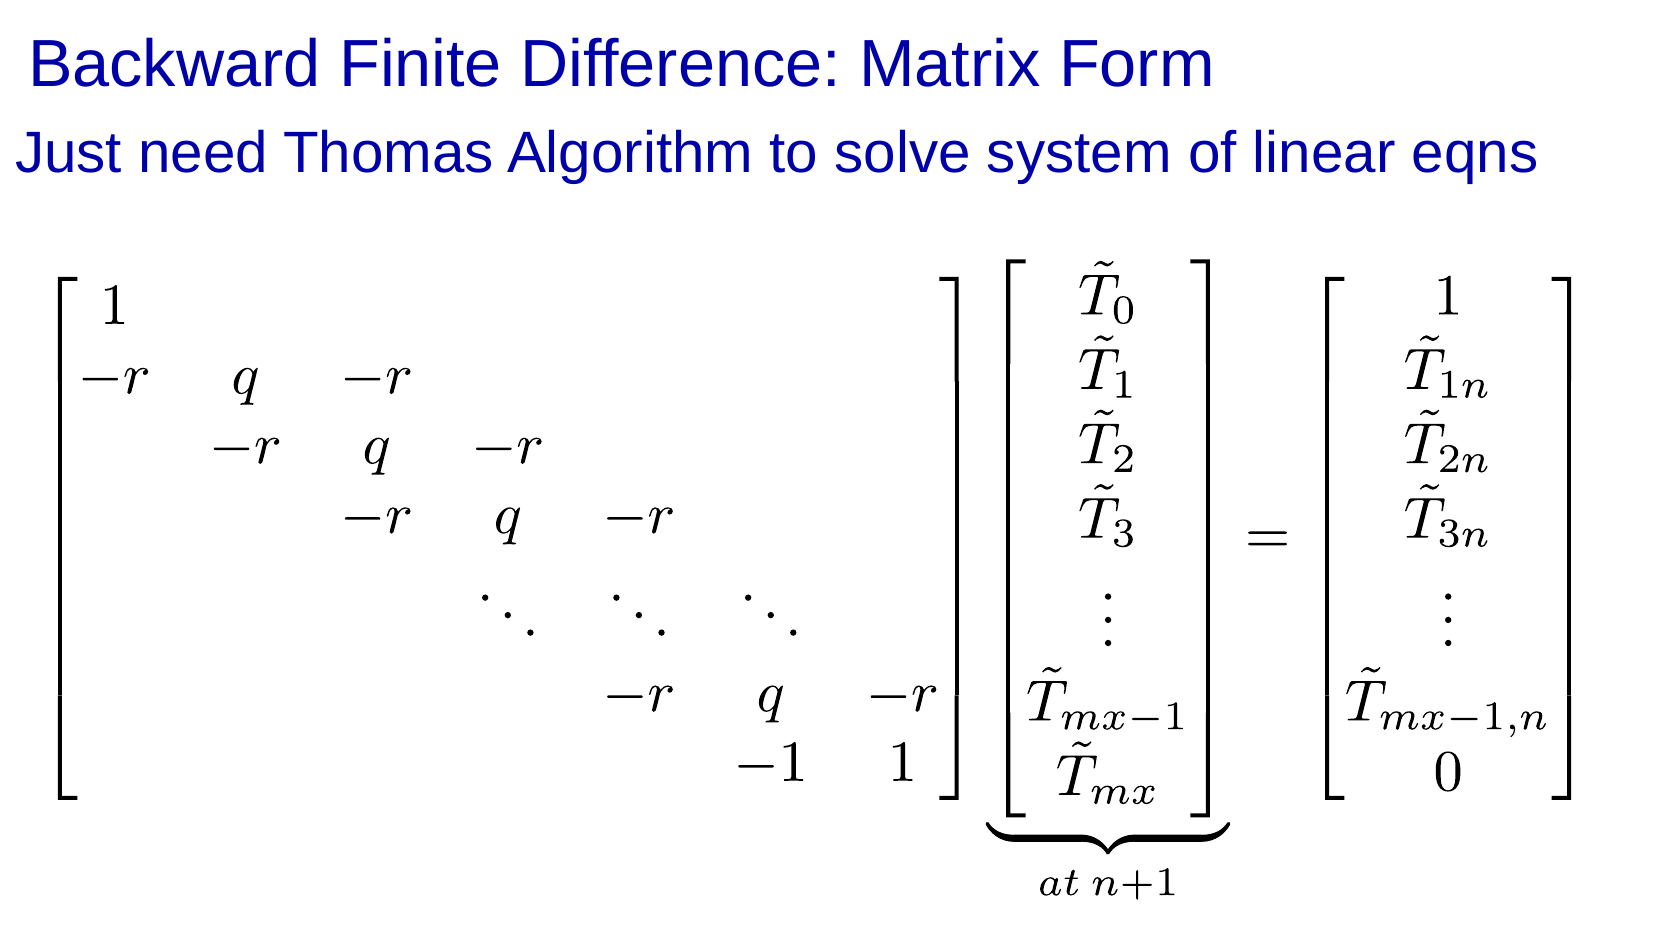

# Backward Finite Difference: Matrix Form
Just need Thomas Algorithm to solve system of linear eqns
26